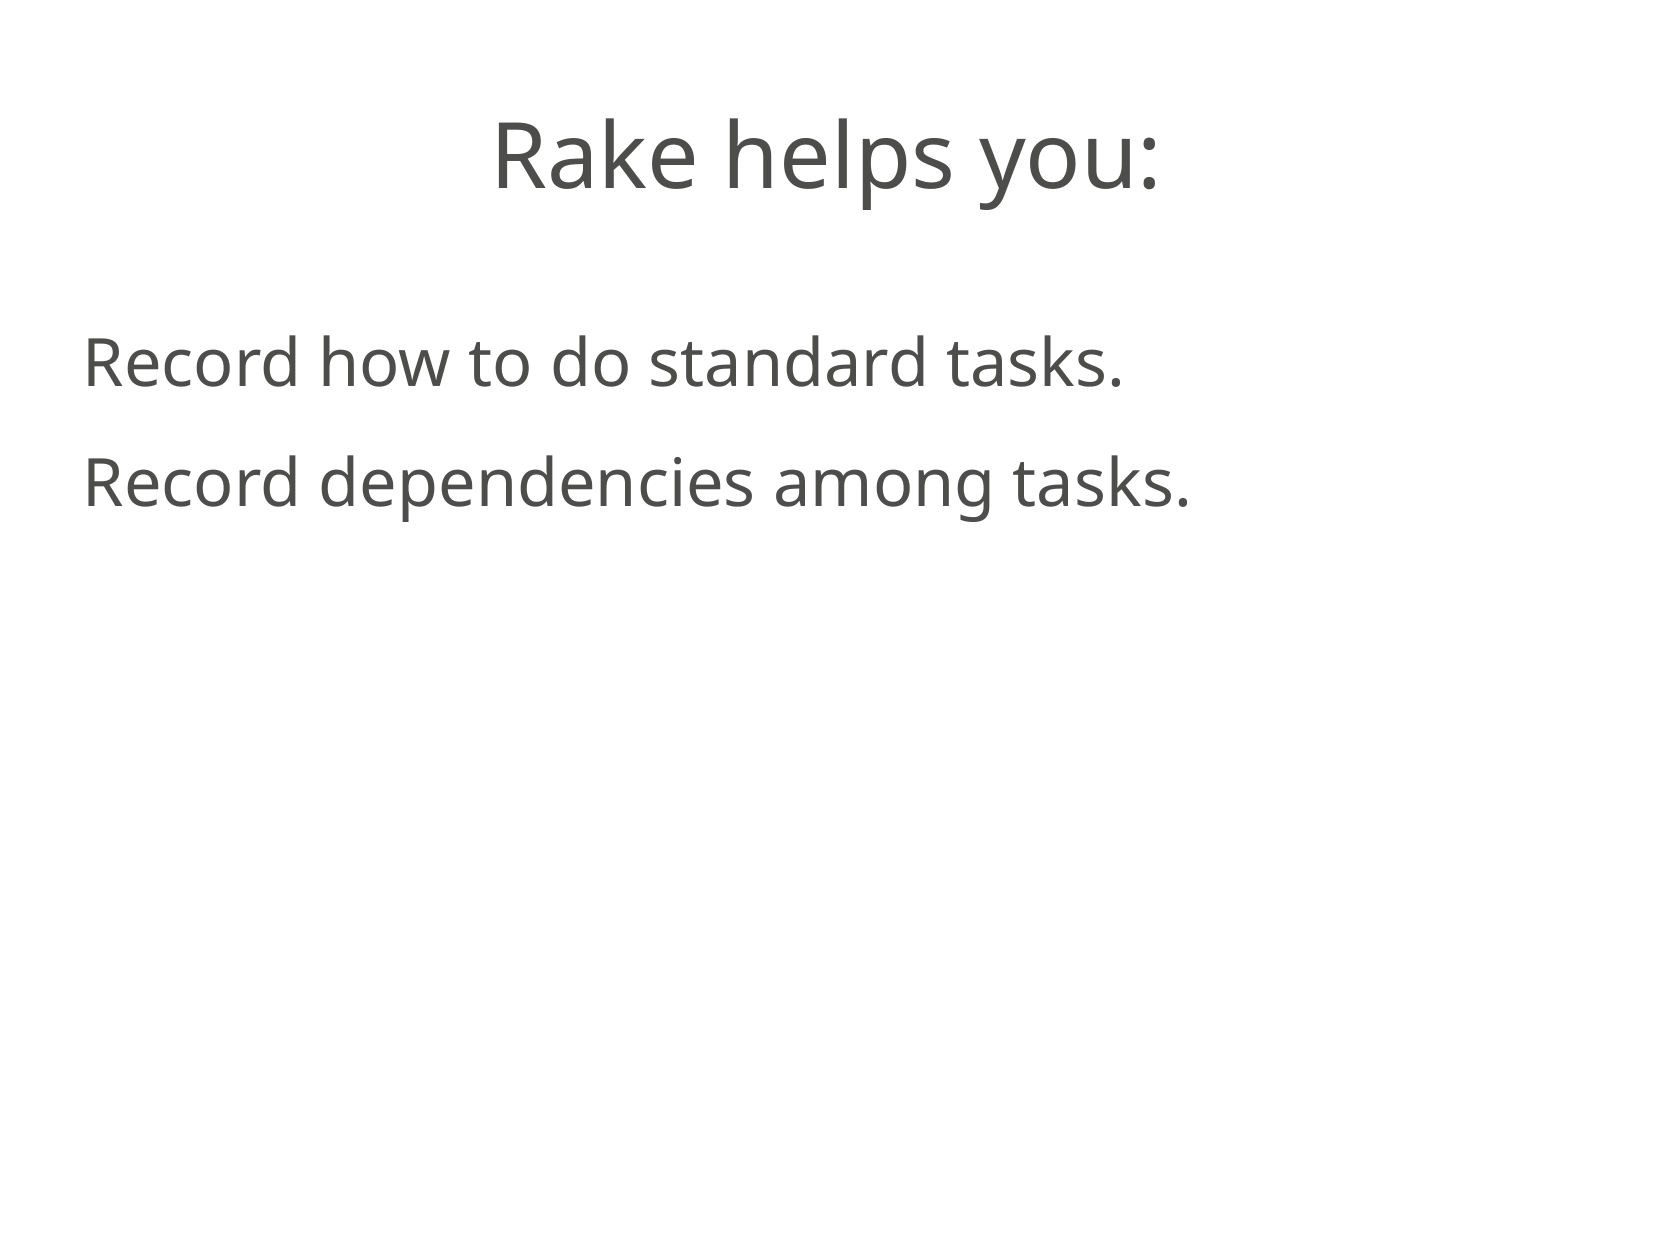

# Rake helps you:
Record how to do standard tasks.
Record dependencies among tasks.